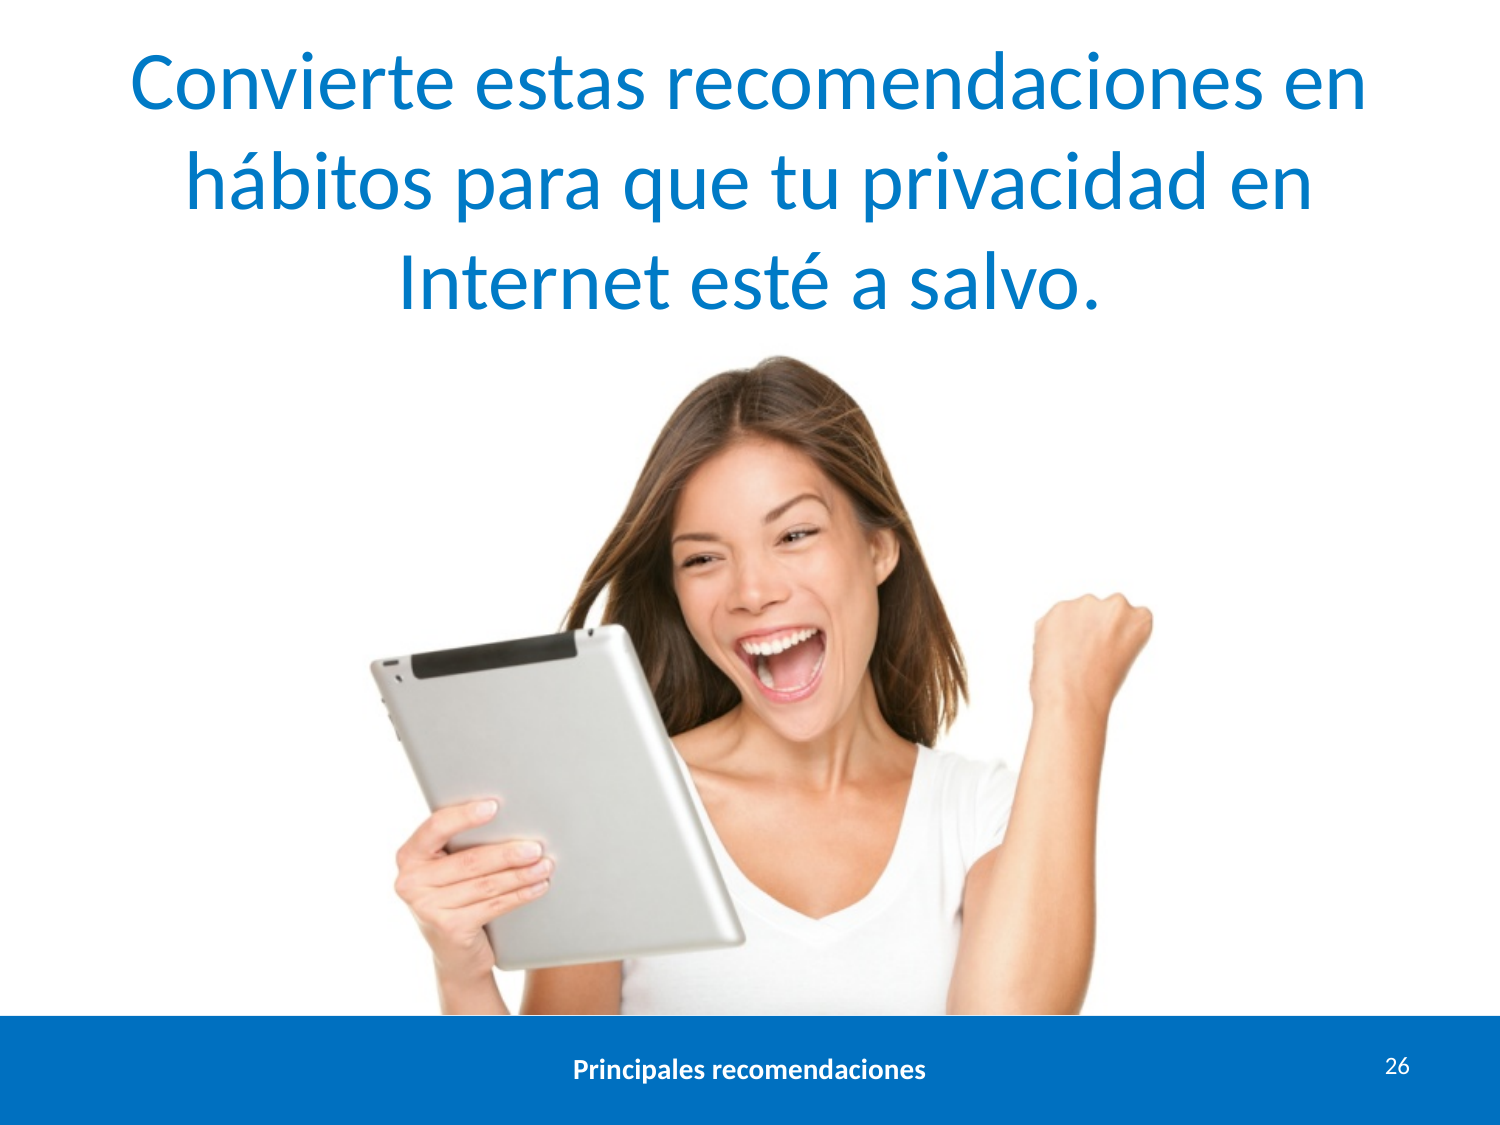

Convierte estas recomendaciones en hábitos para que tu privacidad en Internet esté a salvo.
Principales recomendaciones